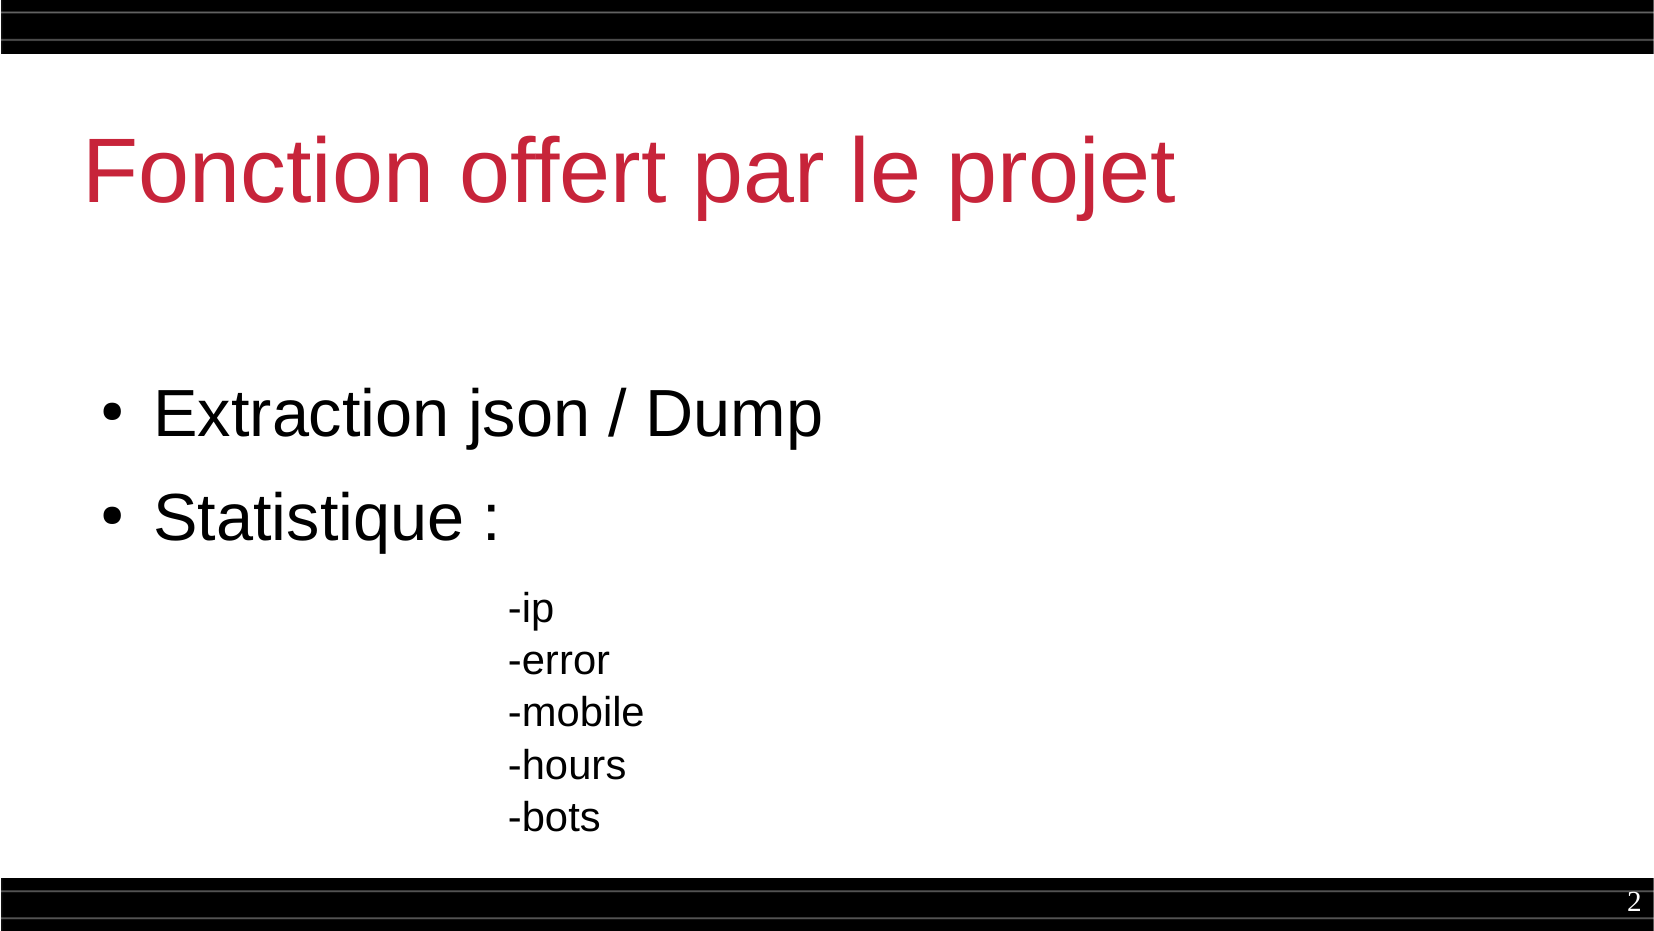

# Fonction offert par le projet
Extraction json / Dump
Statistique :
-ip
-error
-mobile
-hours
-bots